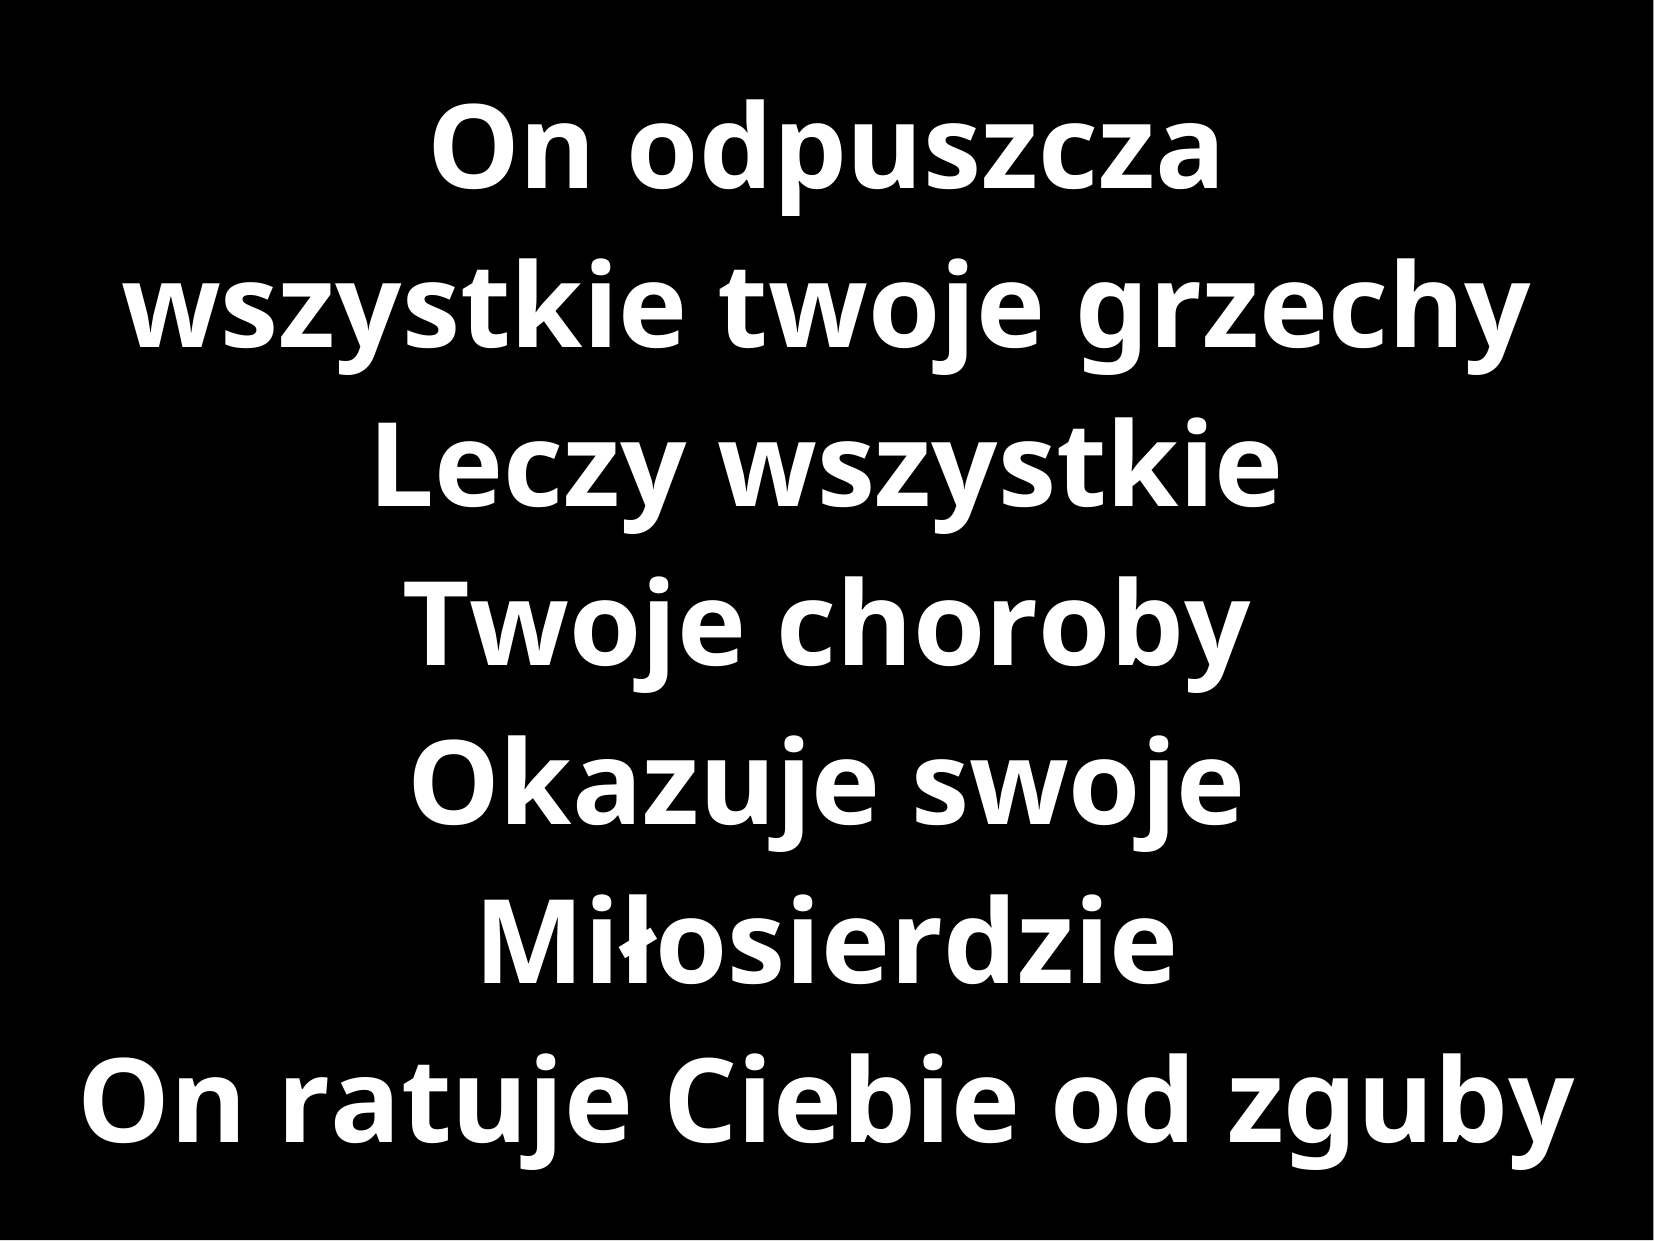

# On odpuszcza wszystkie twoje grzechy Leczy wszystkie Twoje choroby Okazuje swoje Miłosierdzie On ratuje Ciebie od zguby